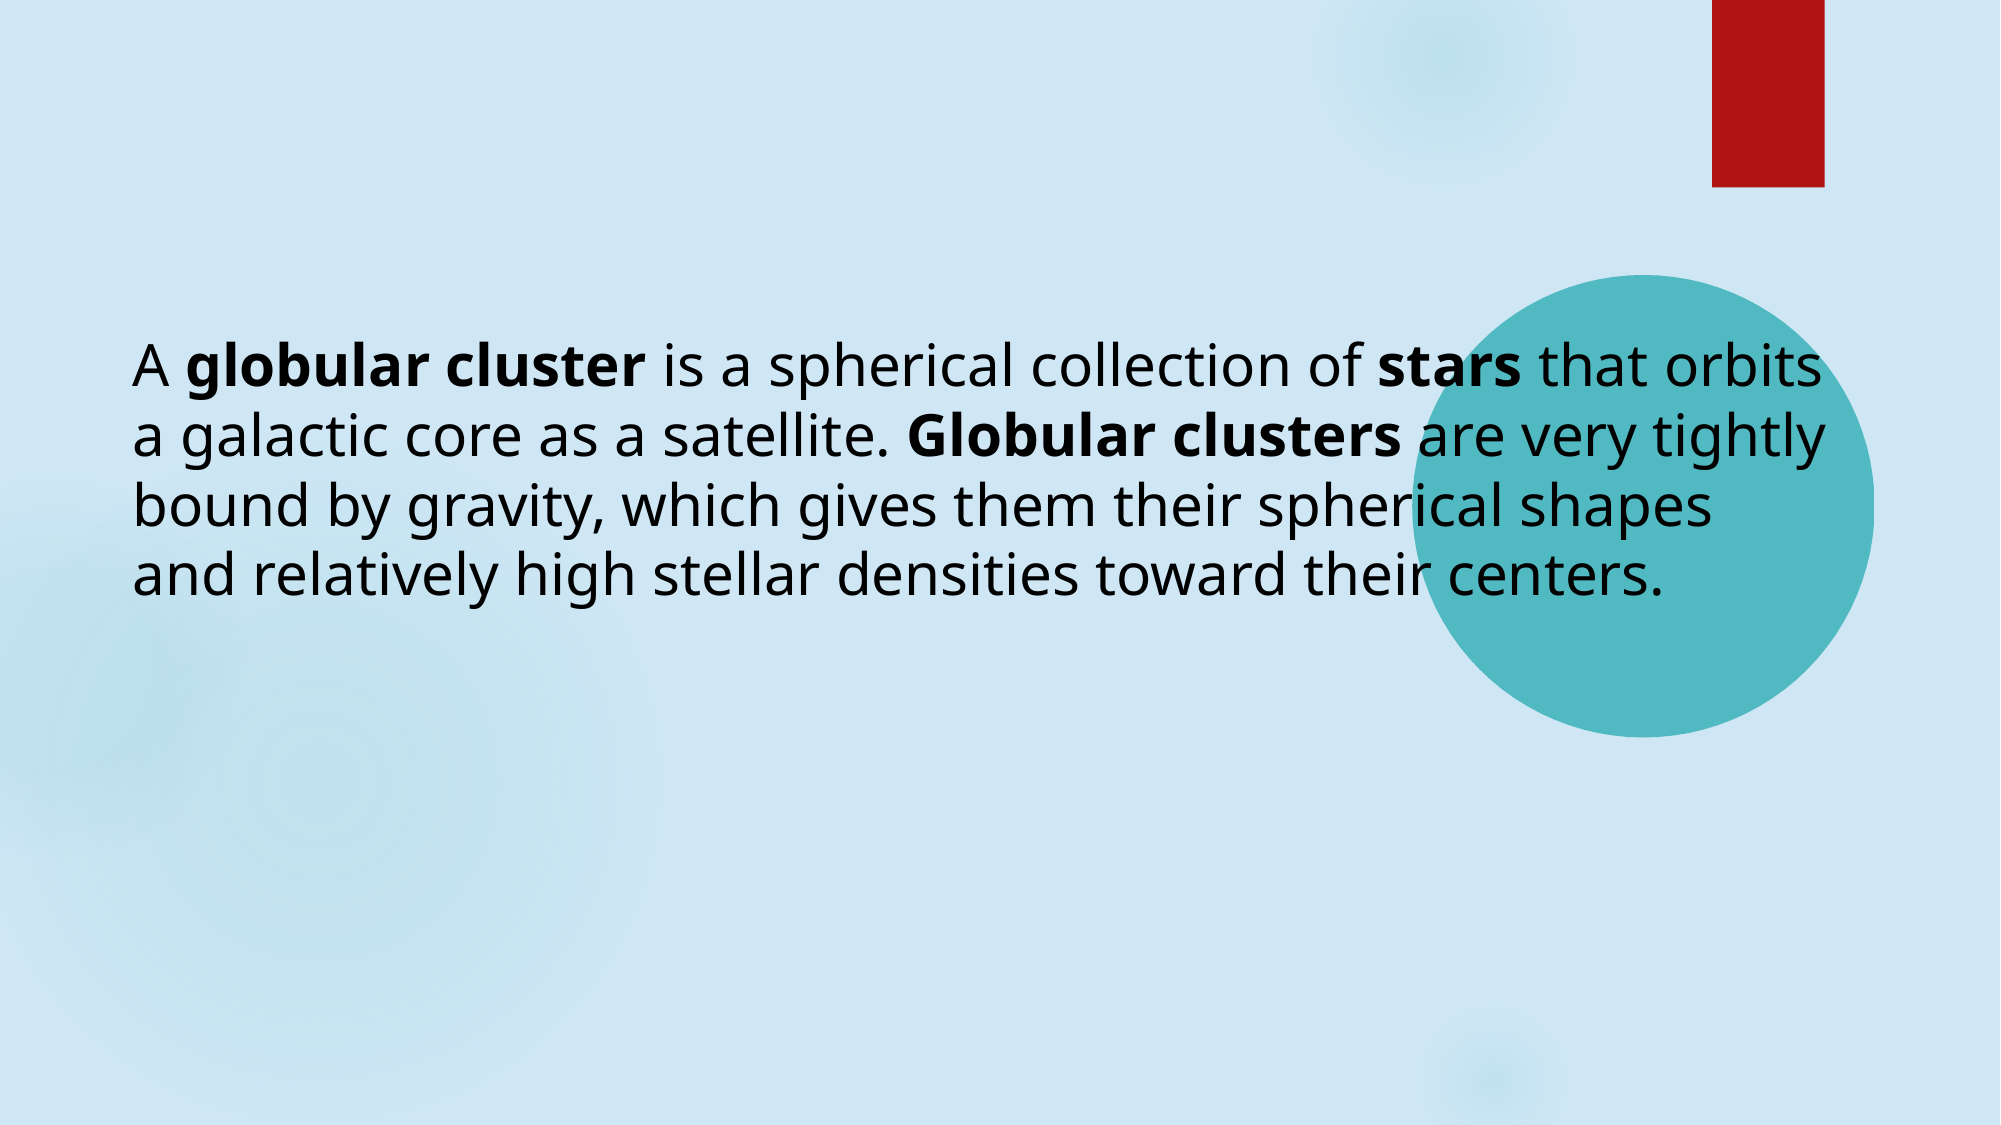

A globular cluster is a spherical collection of stars that orbits
a galactic core as a satellite. Globular clusters are very tightly
bound by gravity, which gives them their spherical shapes
and relatively high stellar densities toward their centers.